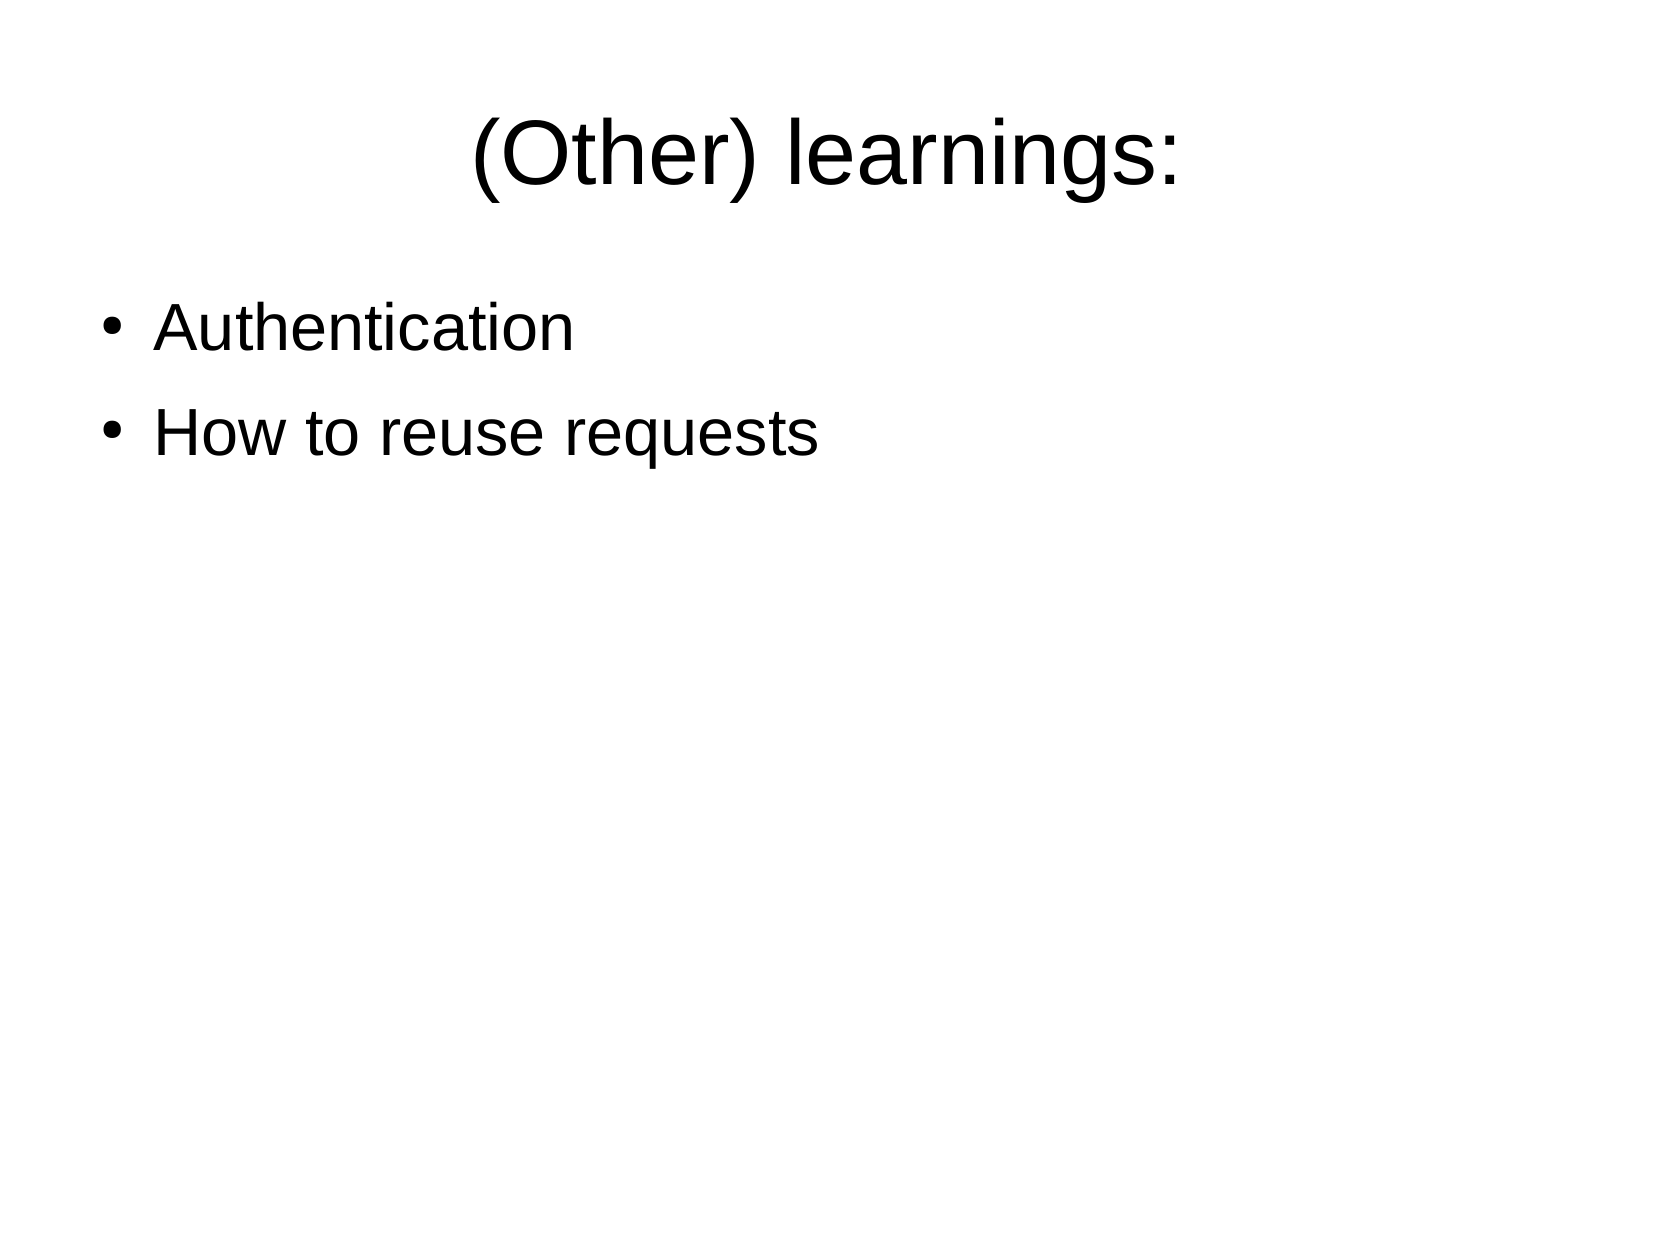

# (Other) learnings:
Authentication
How to reuse requests